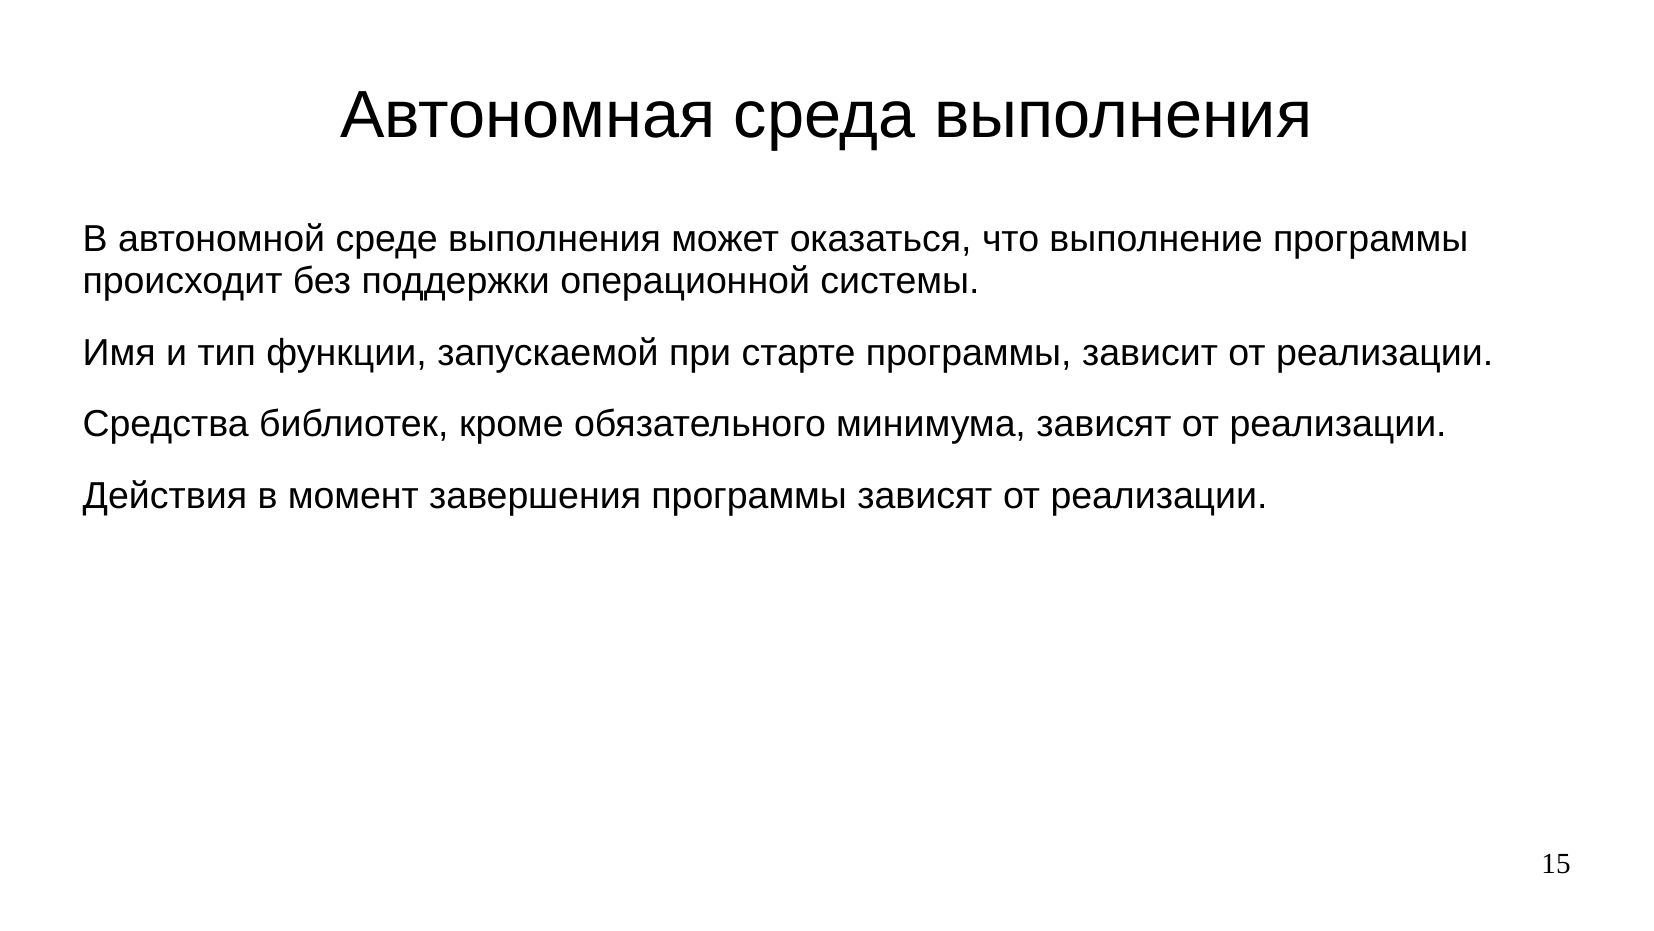

# Автономная среда выполнения
В автономной среде выполнения может оказаться, что выполнение программы происходит без поддержки операционной системы.
Имя и тип функции, запускаемой при старте программы, зависит от реализации.
Средства библиотек, кроме обязательного минимума, зависят от реализации.
Действия в момент завершения программы зависят от реализации.
15